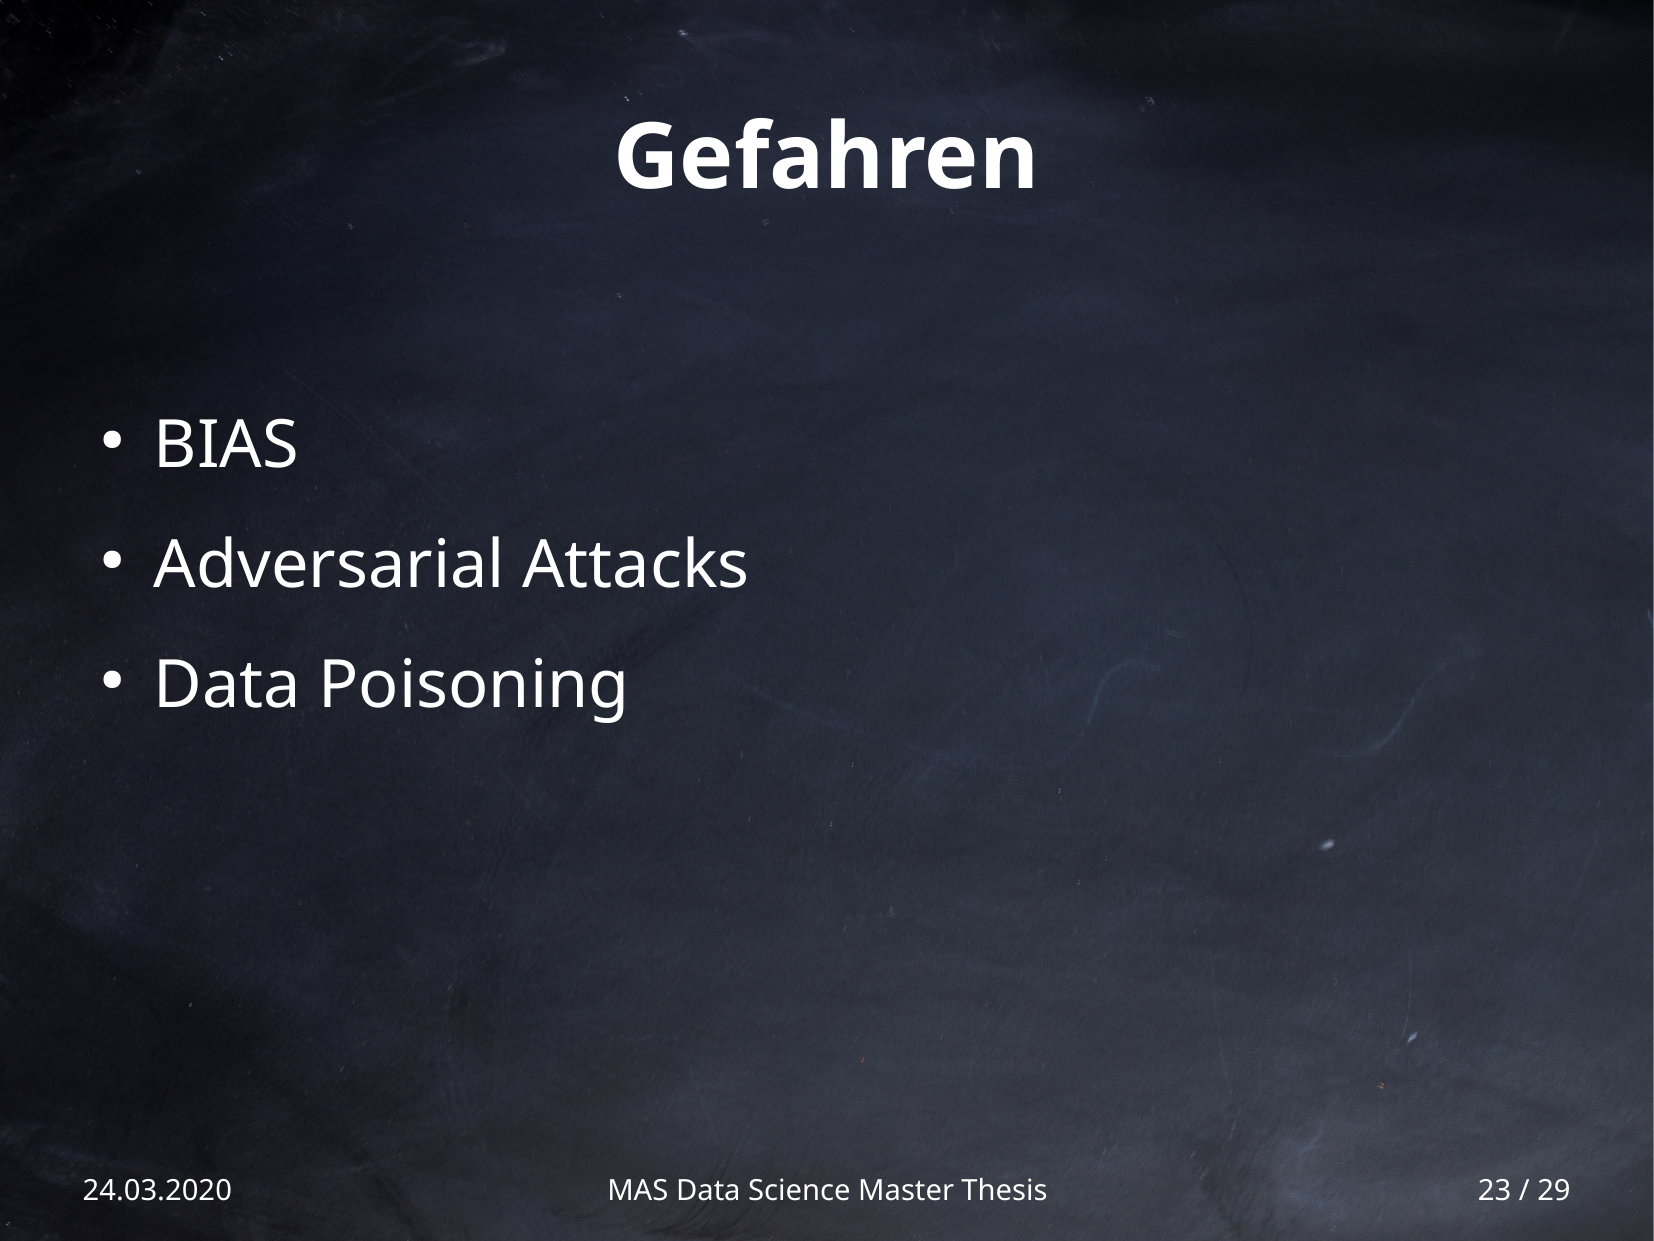

# Gefahren
BIAS
Adversarial Attacks
Data Poisoning
23